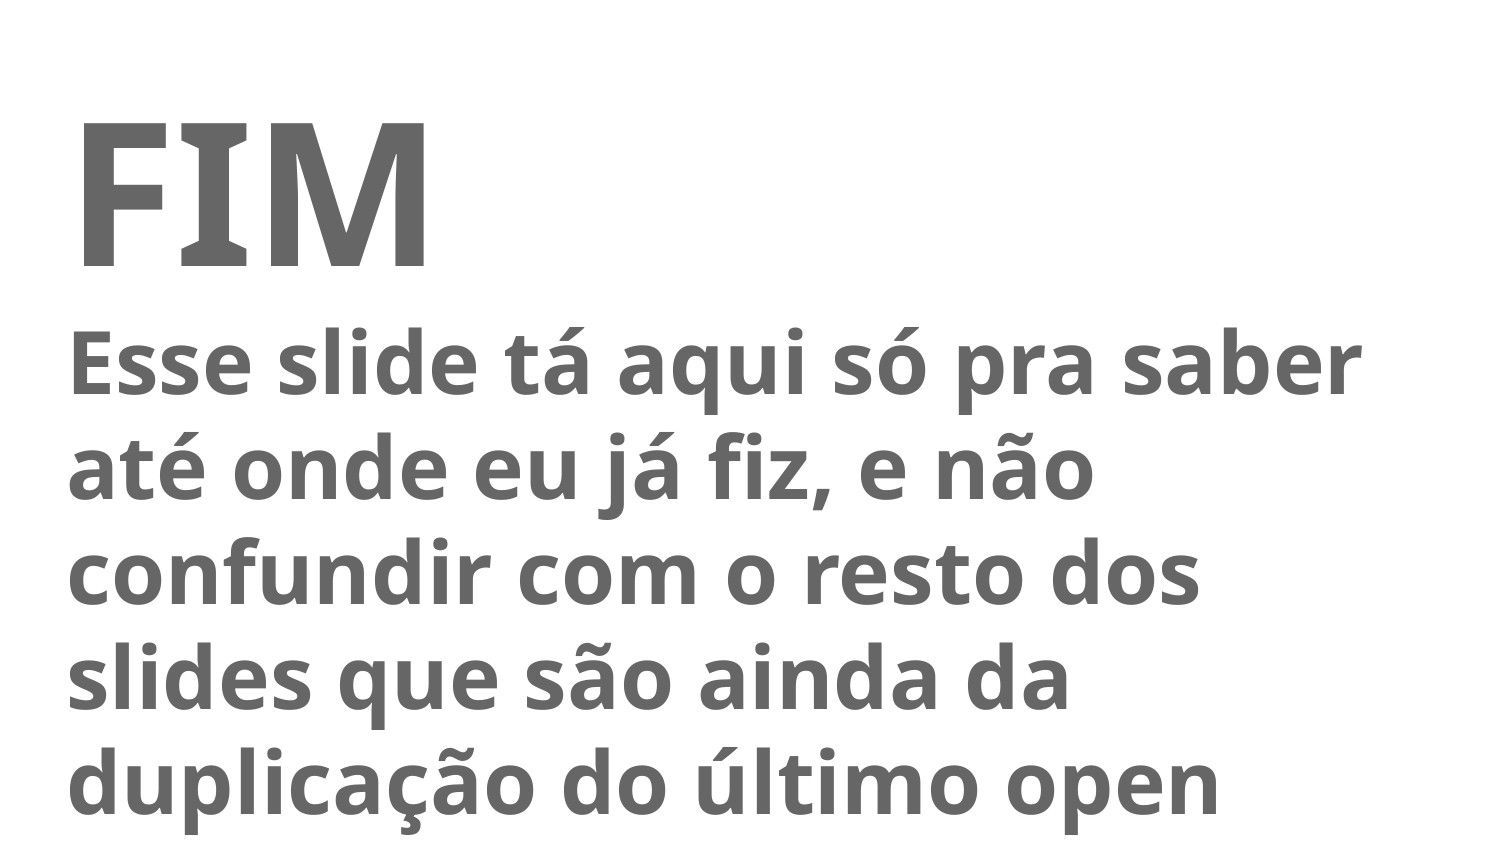

# FIM Esse slide tá aqui só pra saber até onde eu já fiz, e não confundir com o resto dos slides que são ainda da duplicação do último open house.